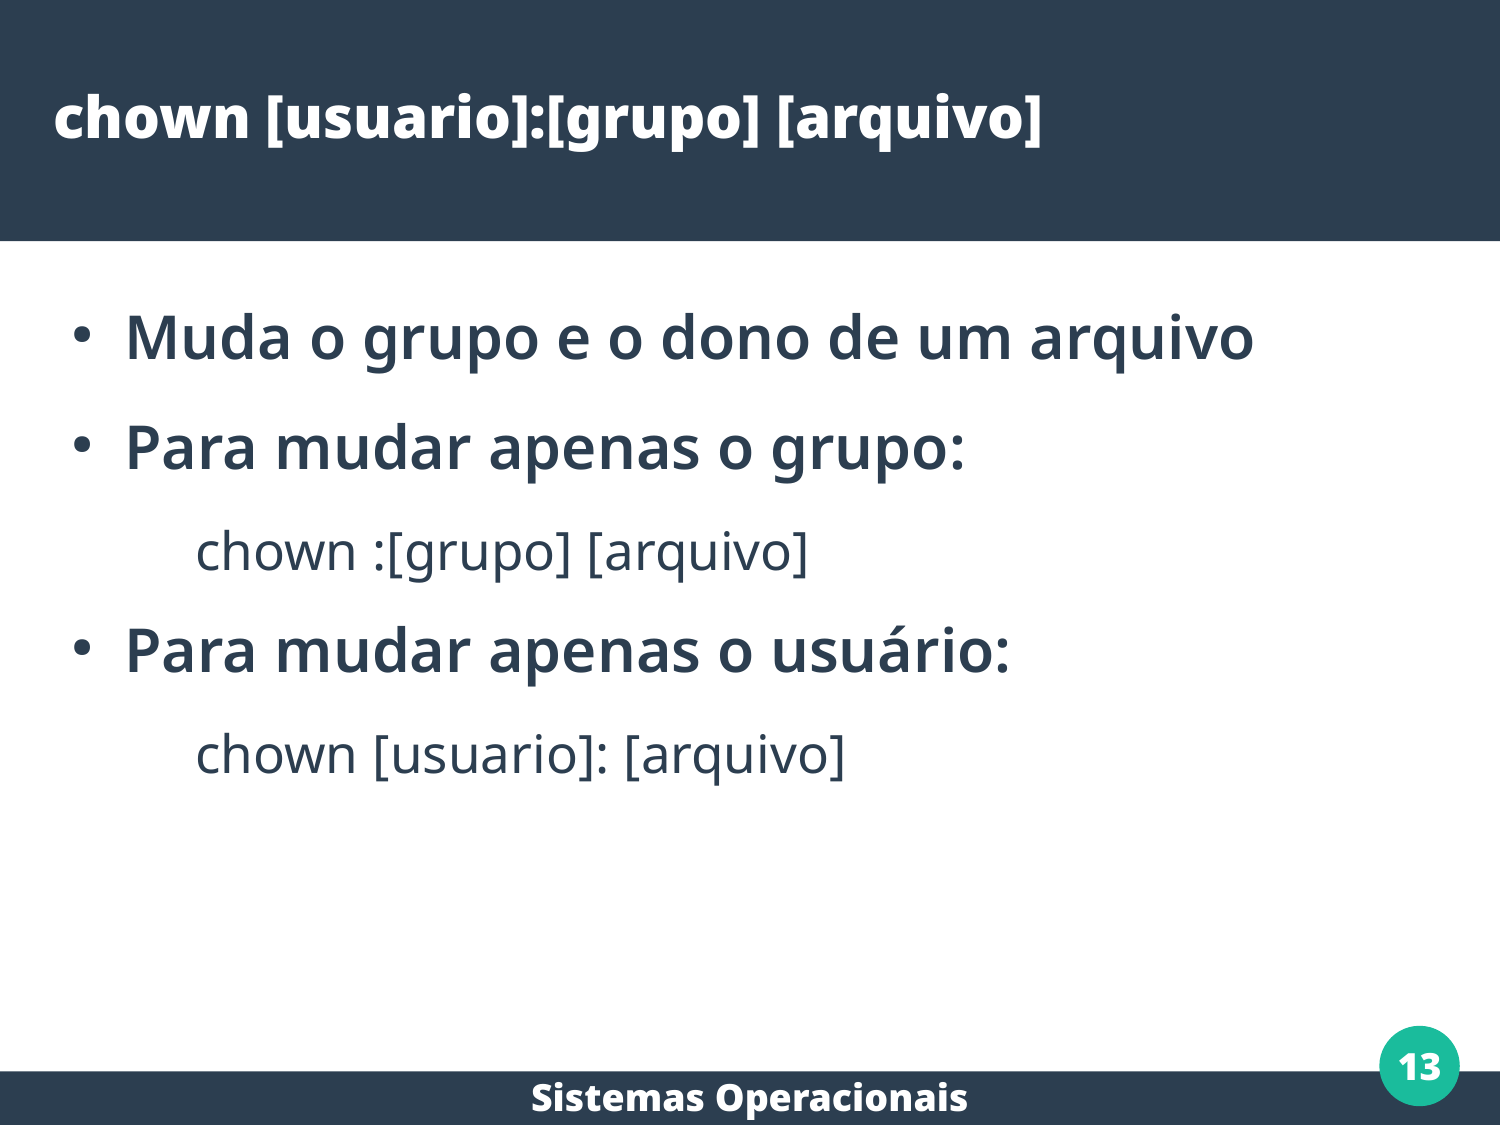

# chown [usuario]:[grupo] [arquivo]
Muda o grupo e o dono de um arquivo
Para mudar apenas o grupo:
chown :[grupo] [arquivo]
Para mudar apenas o usuário:
chown [usuario]: [arquivo]
13
Sistemas Operacionais